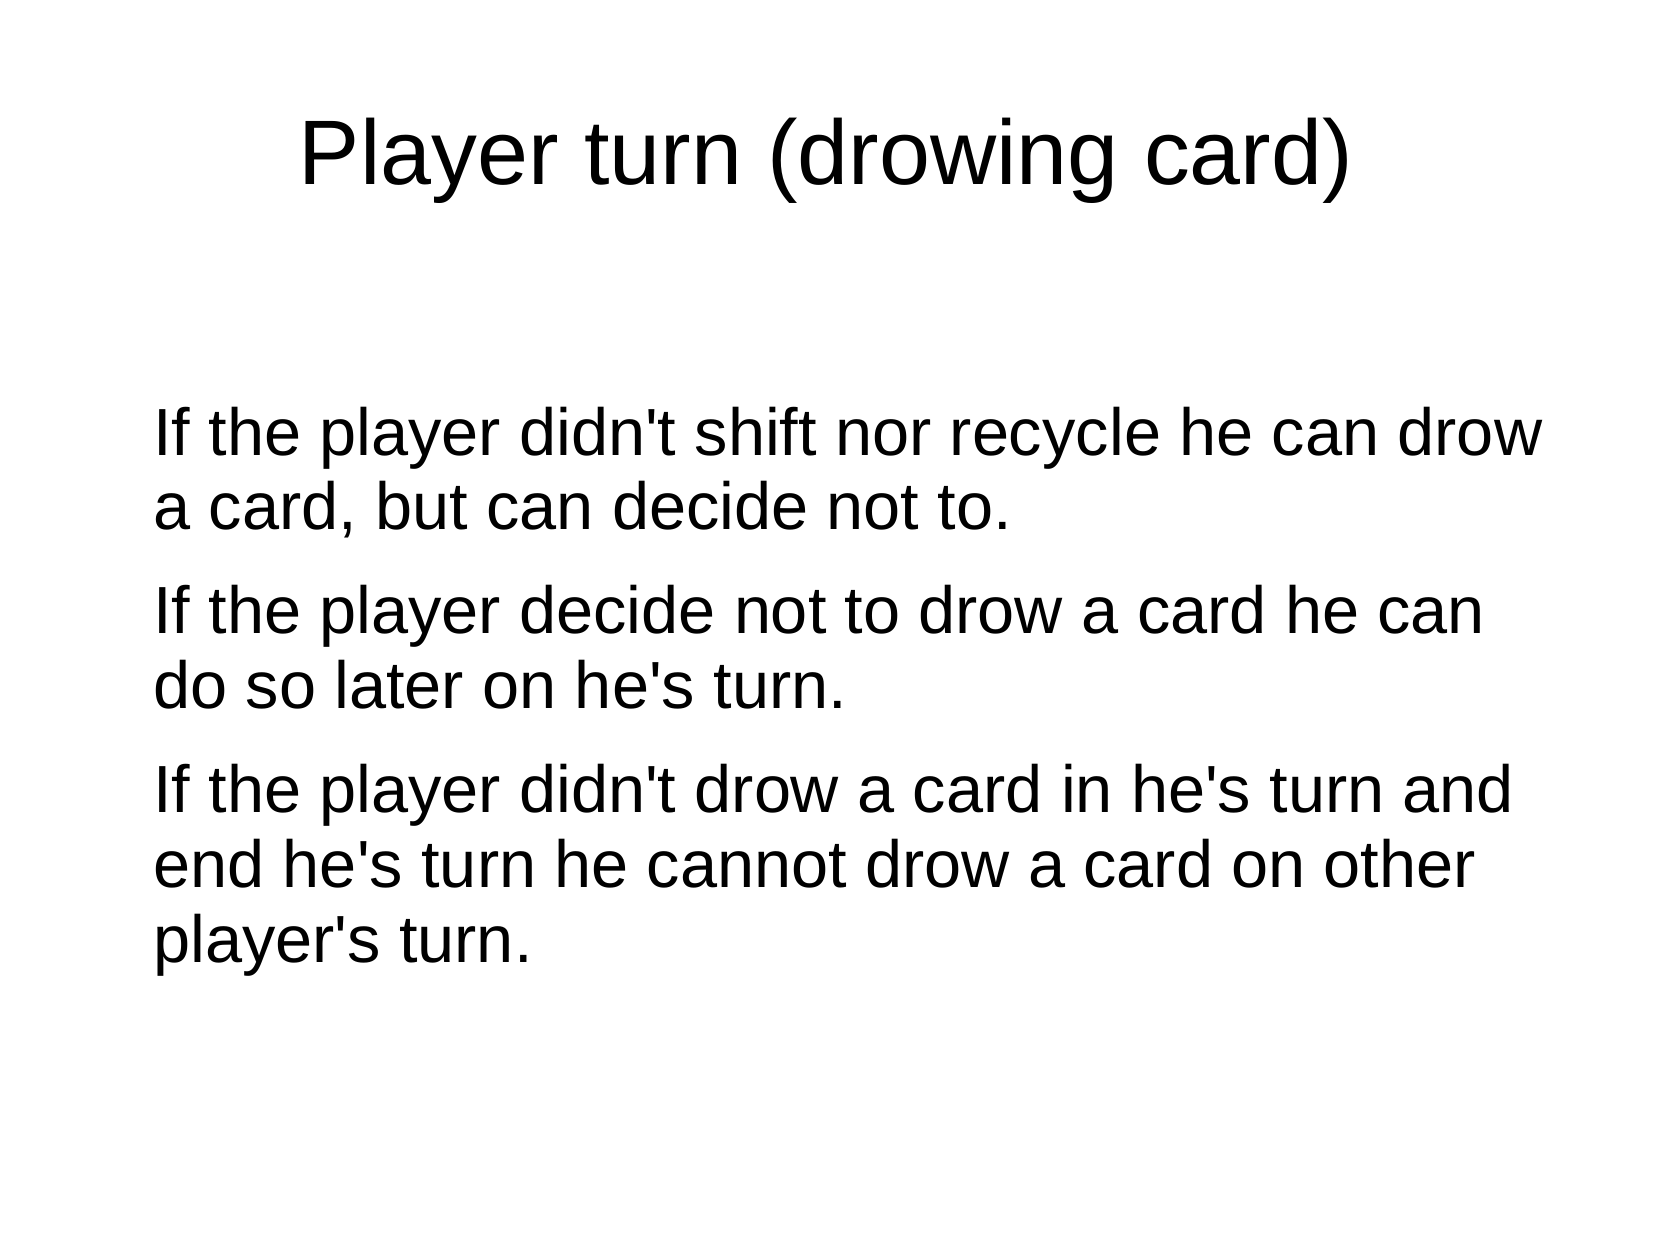

# Player turn (drowing card)
If the player didn't shift nor recycle he can drow a card, but can decide not to.
If the player decide not to drow a card he can do so later on he's turn.
If the player didn't drow a card in he's turn and end he's turn he cannot drow a card on other player's turn.